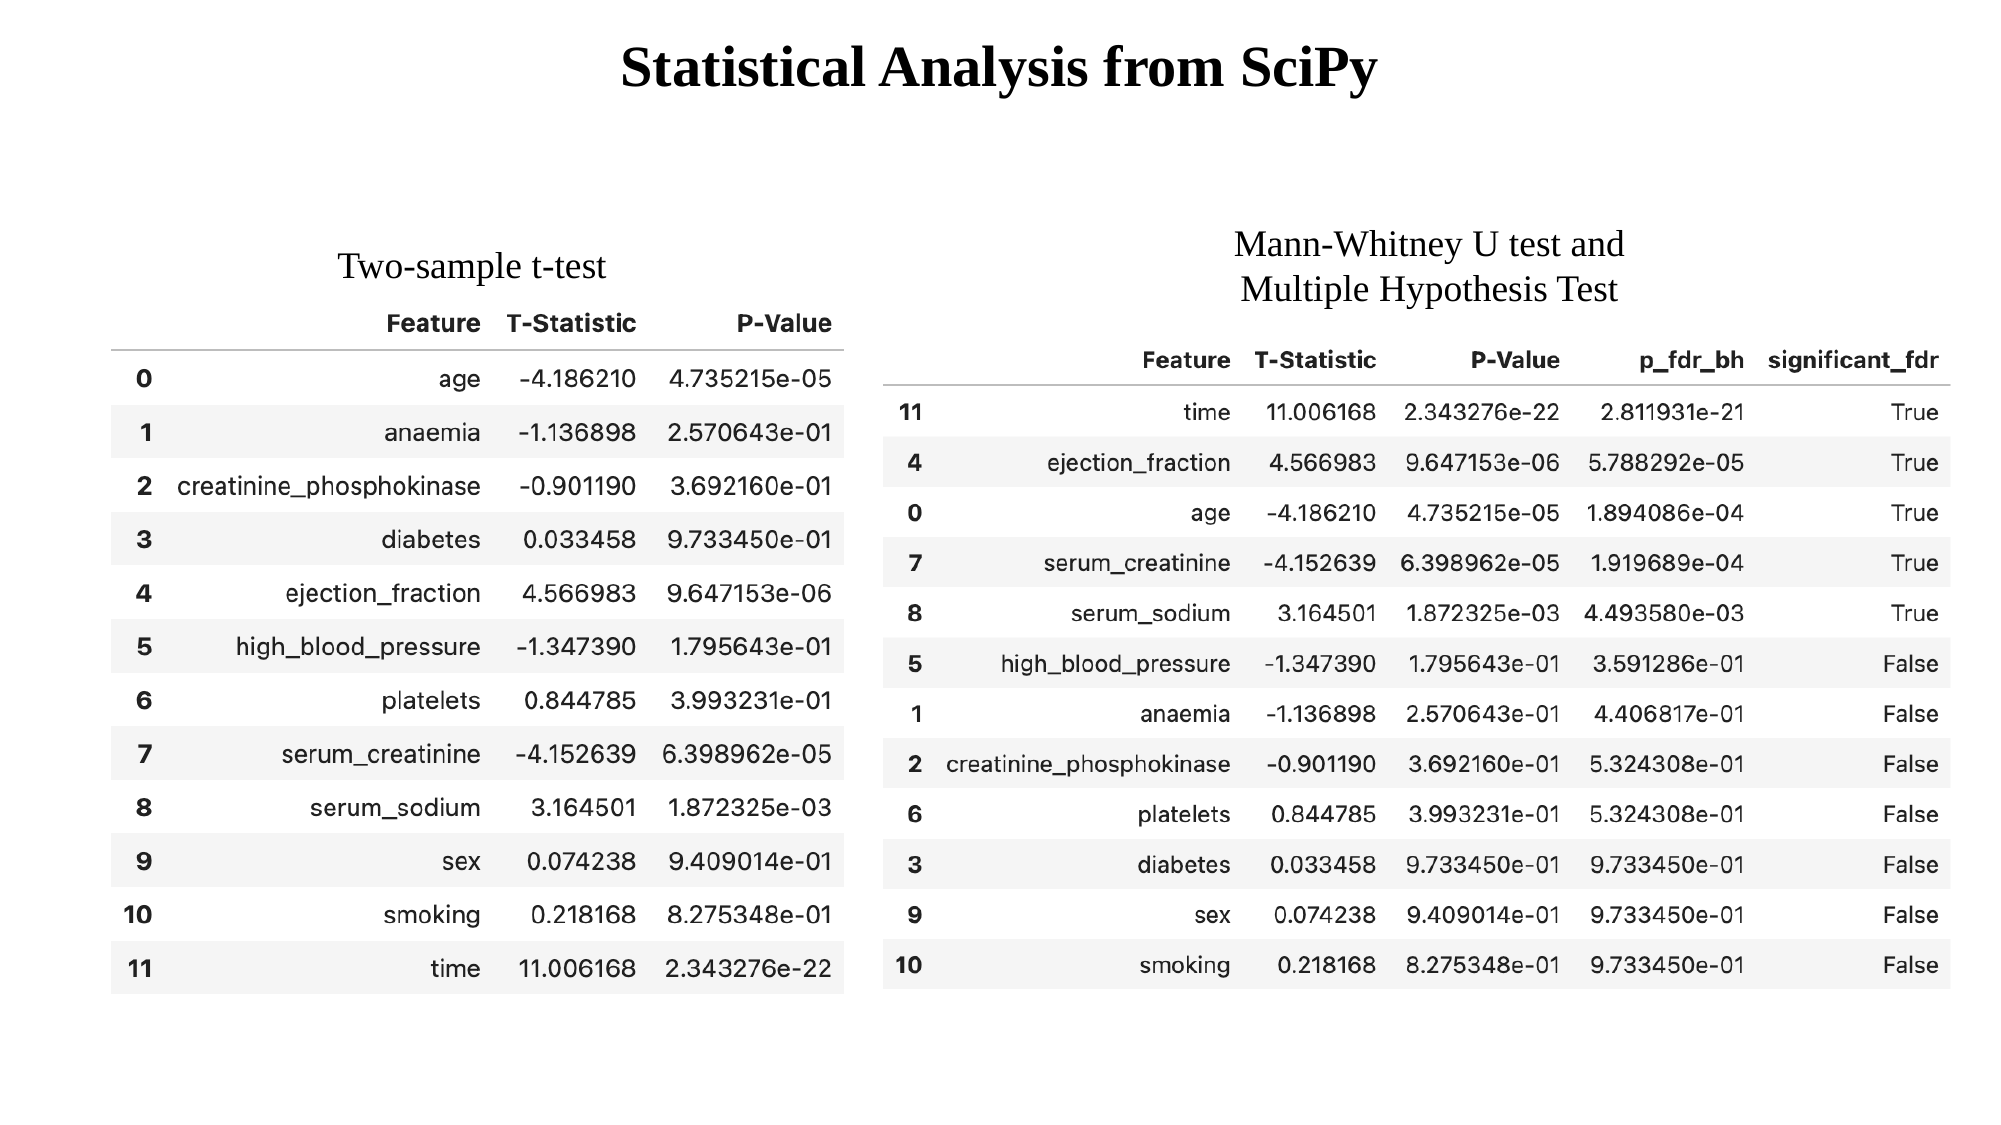

Statistical Analysis from SciPy
Mann-Whitney U test and Multiple Hypothesis Test
Two-sample t-test